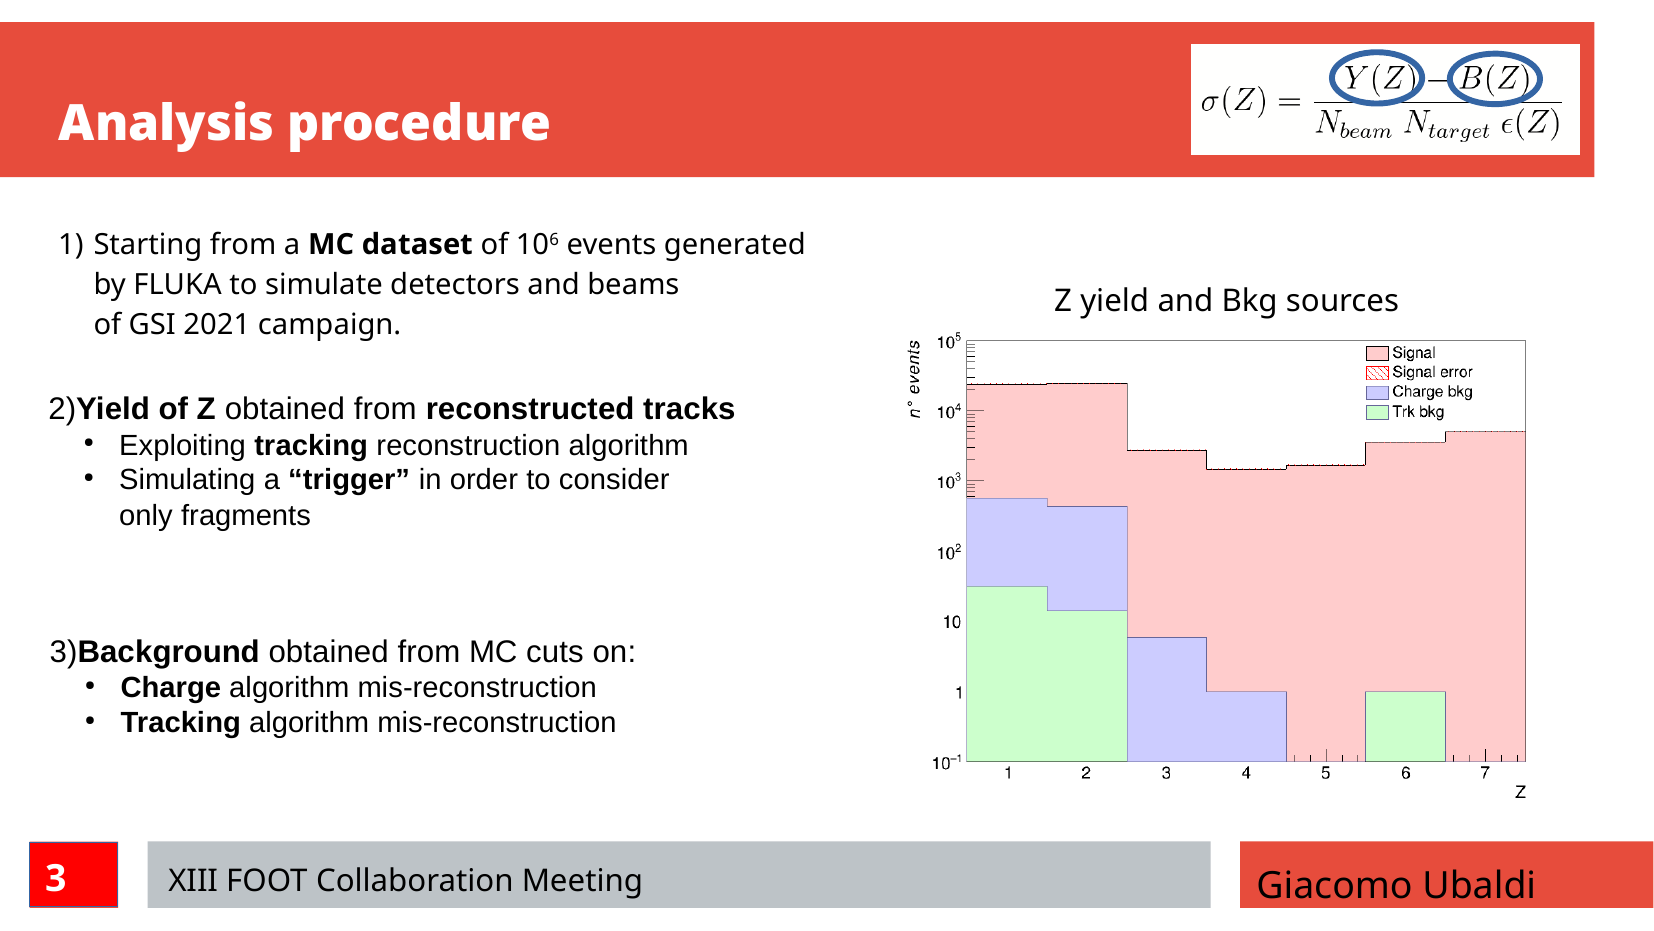

# Analysis procedure
Starting from a MC dataset of 106 events generated
by FLUKA to simulate detectors and beams
of GSI 2021 campaign.
Z yield and Bkg sources
2)Yield of Z obtained from reconstructed tracks
Exploiting tracking reconstruction algorithm
Simulating a “trigger” in order to consider
only fragments
3)Background obtained from MC cuts on:
Charge algorithm mis-reconstruction
Tracking algorithm mis-reconstruction
6
3
XIII FOOT Collaboration Meeting
Giacomo Ubaldi